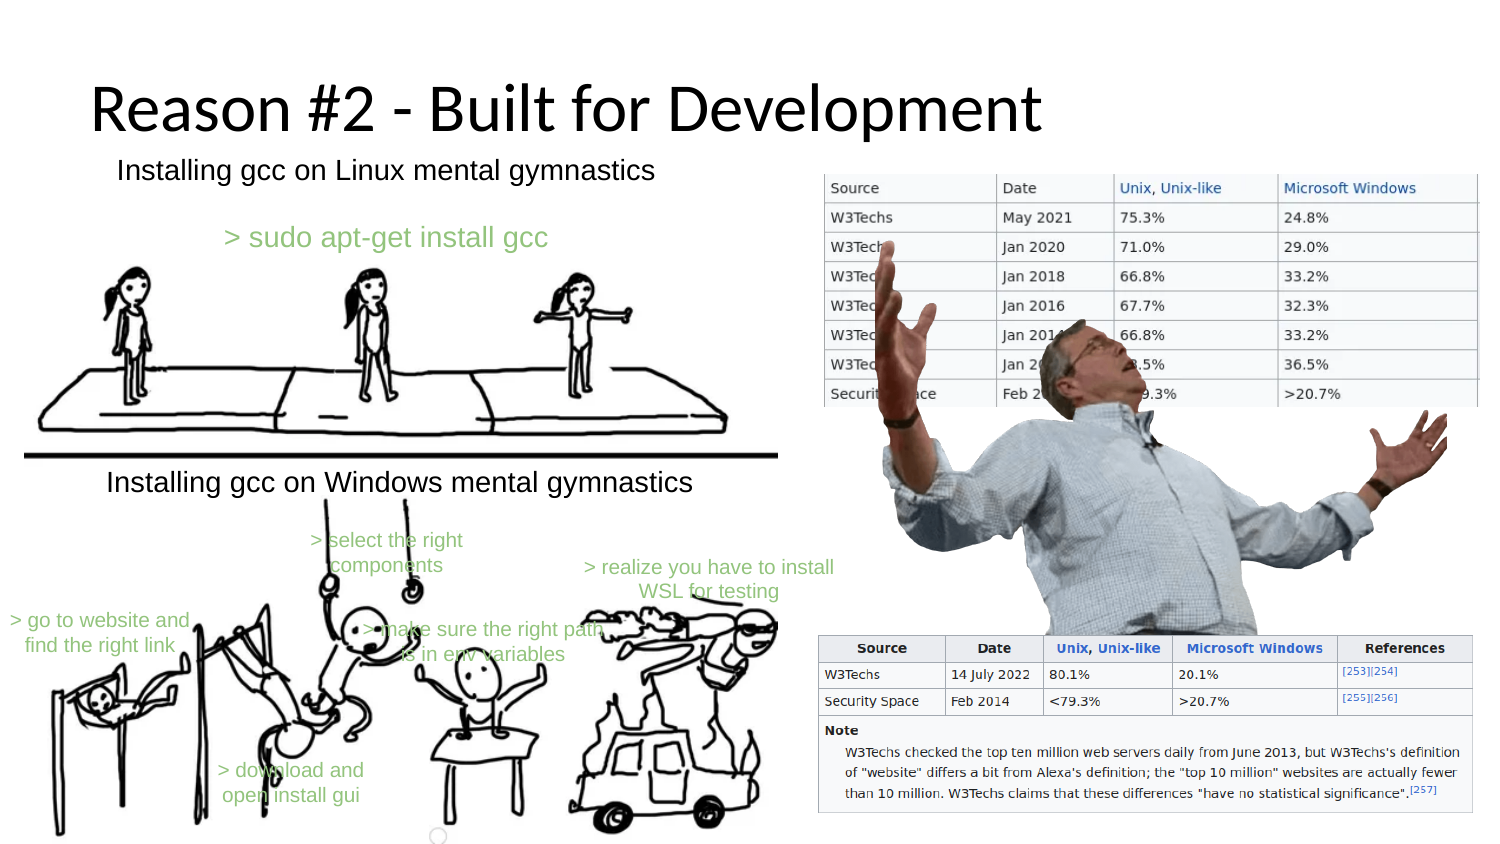

Reason #2 - Built for Development
Installing gcc on Linux mental gymnastics
> sudo apt-get install gcc
Installing gcc on Windows mental gymnastics
> select the right components
> realize you have to install WSL for testing
> go to website and find the right link
> make sure the right path is in env variables
> download and open install gui